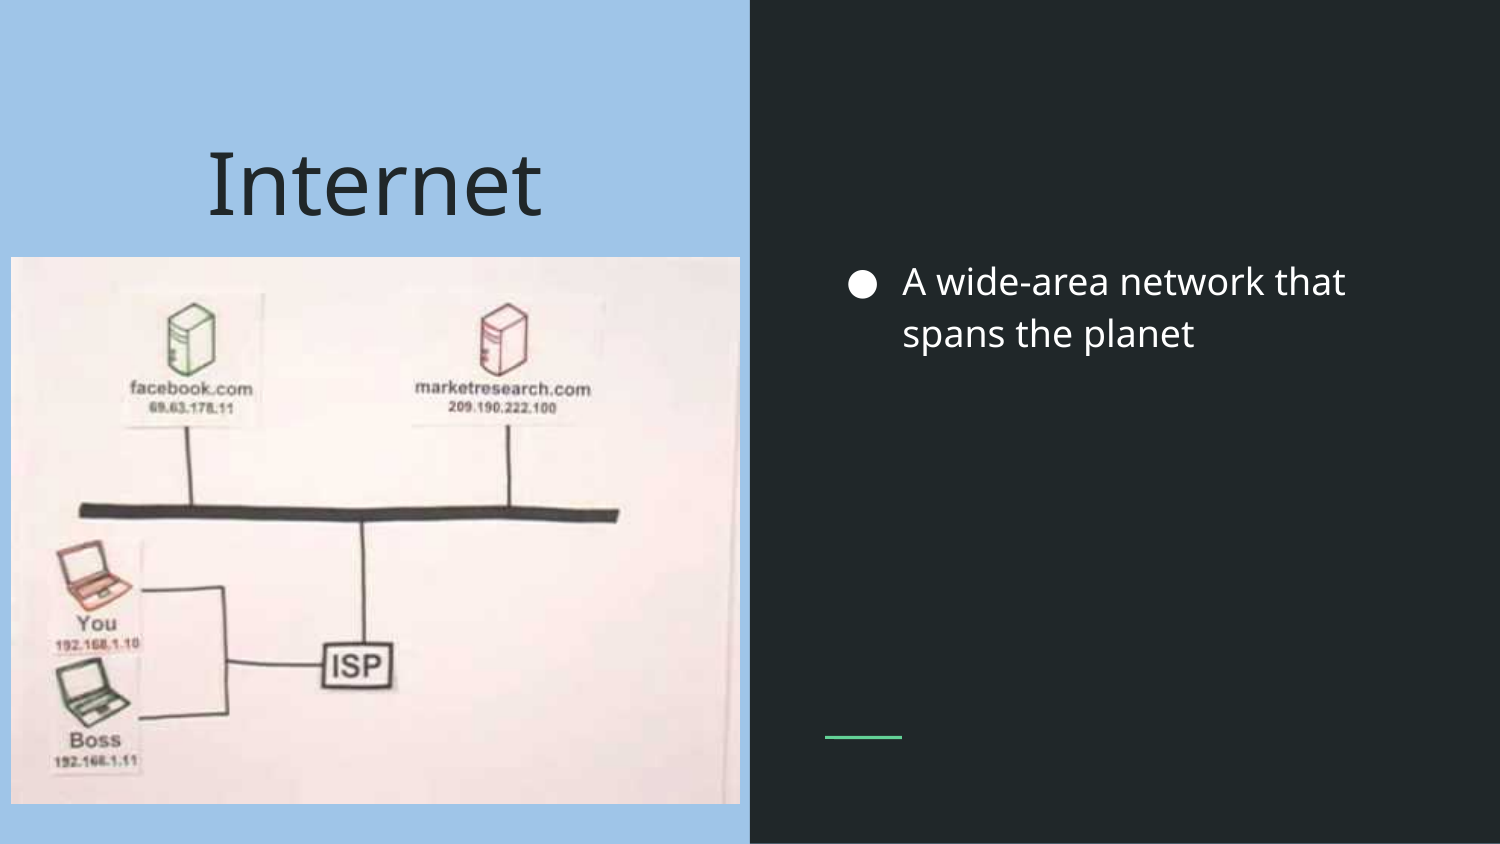

# Internet
A wide-area network that spans the planet